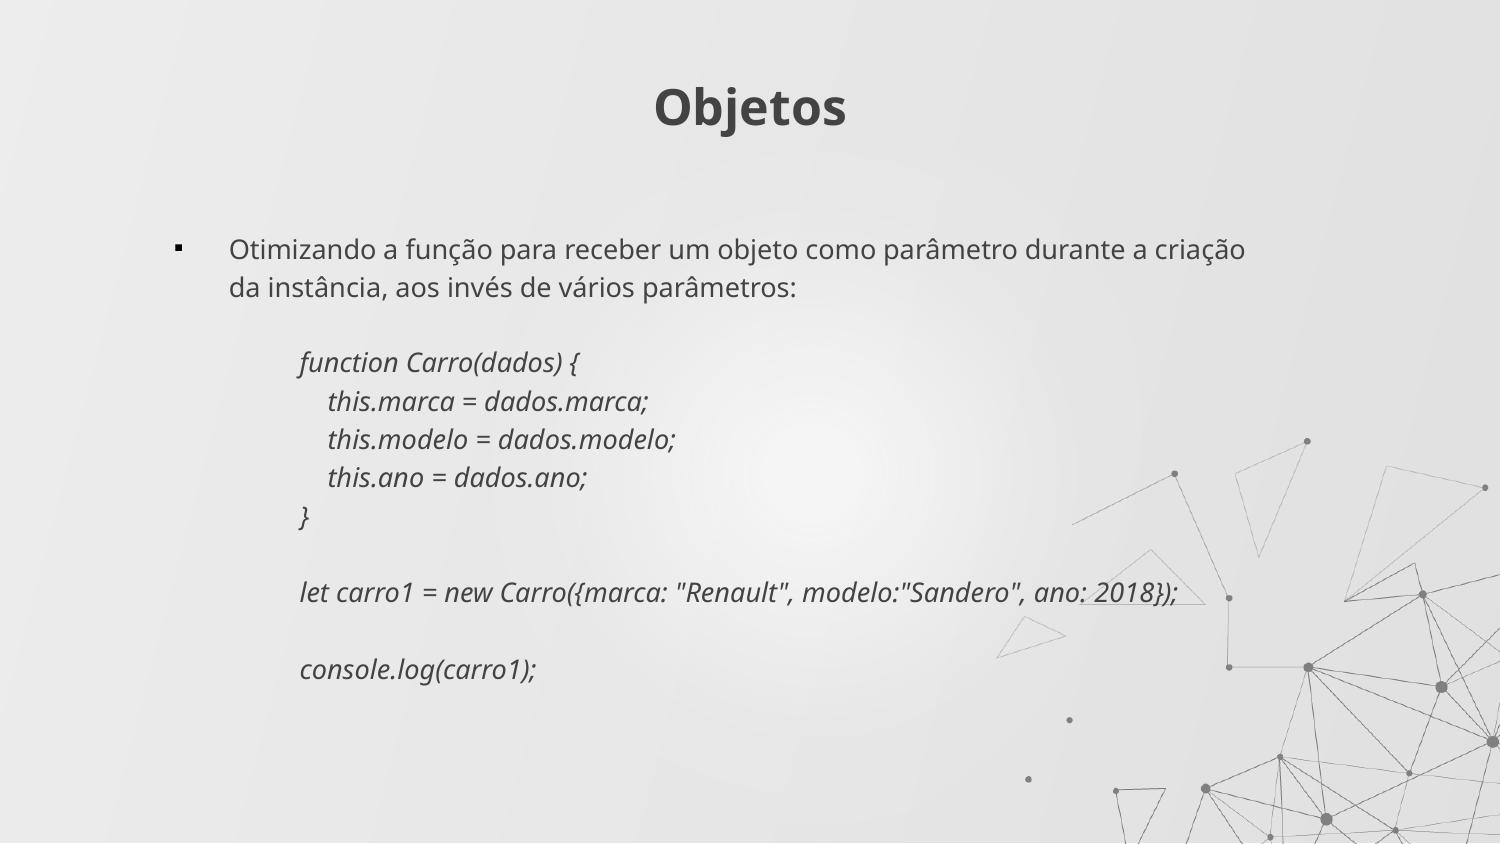

Objetos
# Otimizando a função para receber um objeto como parâmetro durante a criação da instância, aos invés de vários parâmetros:
function Carro(dados) {
 this.marca = dados.marca;
 this.modelo = dados.modelo;
 this.ano = dados.ano;
}
let carro1 = new Carro({marca: "Renault", modelo:"Sandero", ano: 2018});
console.log(carro1);